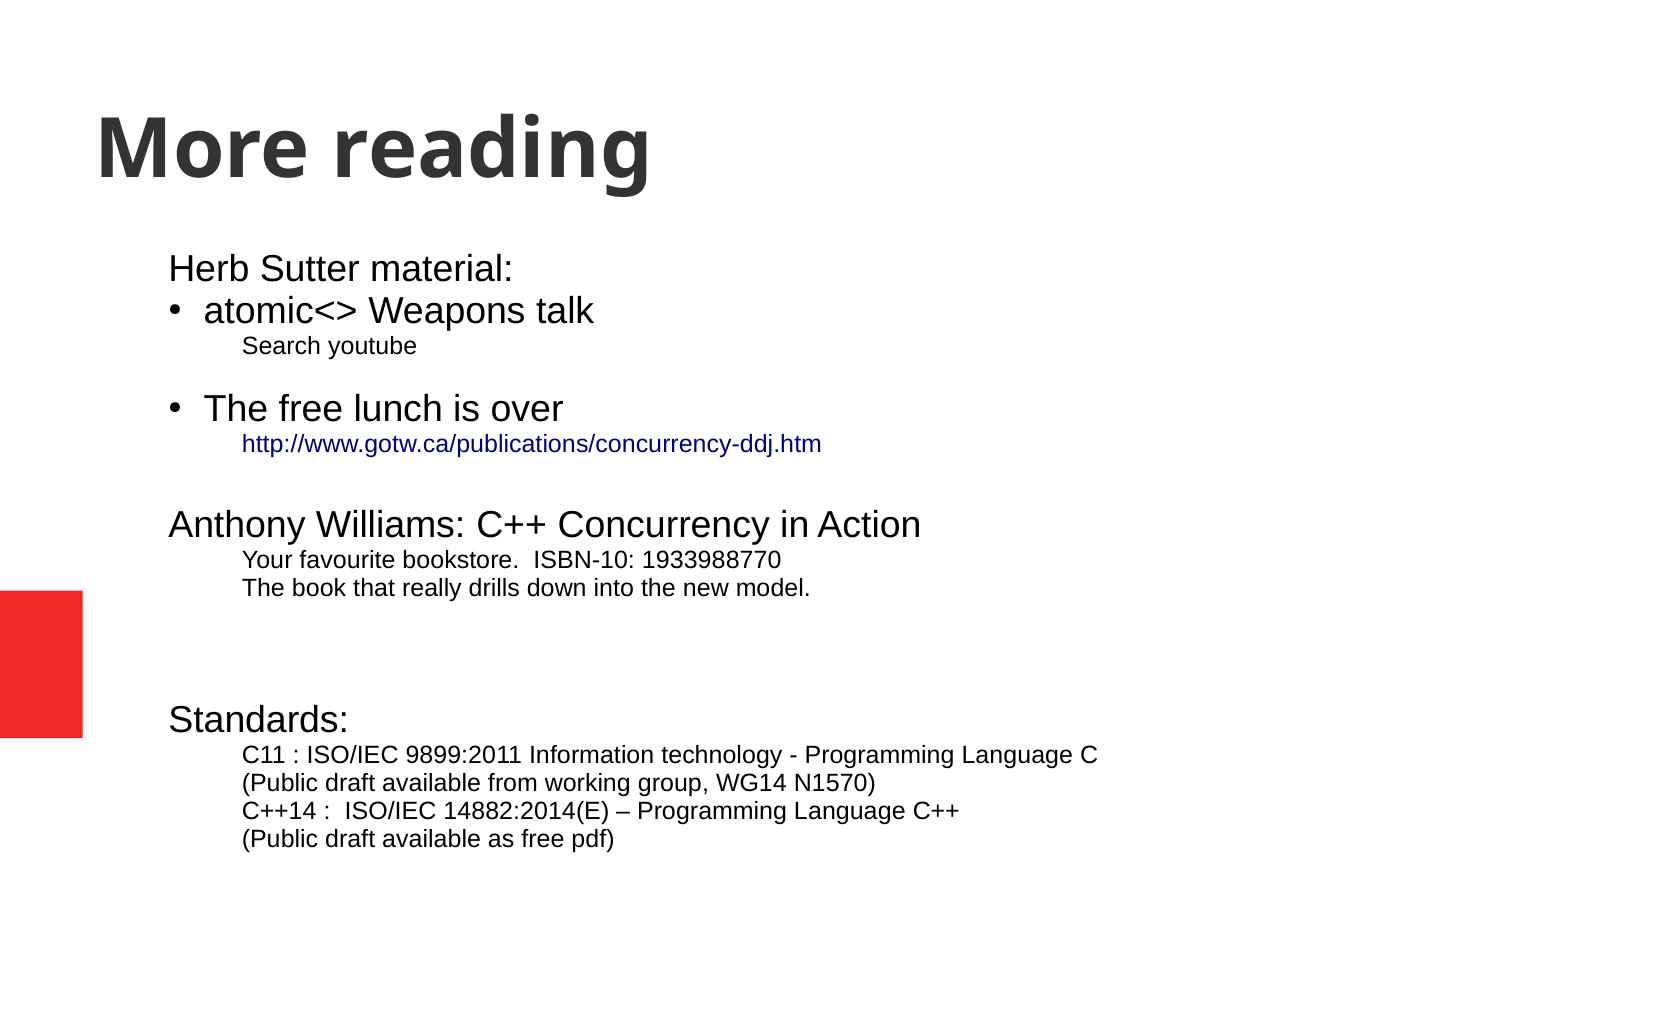

# More reading
Herb Sutter material:
atomic<> Weapons talk
Search youtube
The free lunch is over
http://www.gotw.ca/publications/concurrency-ddj.htm
Anthony Williams: C++ Concurrency in Action
Your favourite bookstore. ISBN-10: 1933988770
The book that really drills down into the new model.
Standards:
C11 : ISO/IEC 9899:2011 Information technology - Programming Language C
(Public draft available from working group, WG14 N1570)
C++14 : ISO/IEC 14882:2014(E) – Programming Language C++
(Public draft available as free pdf)